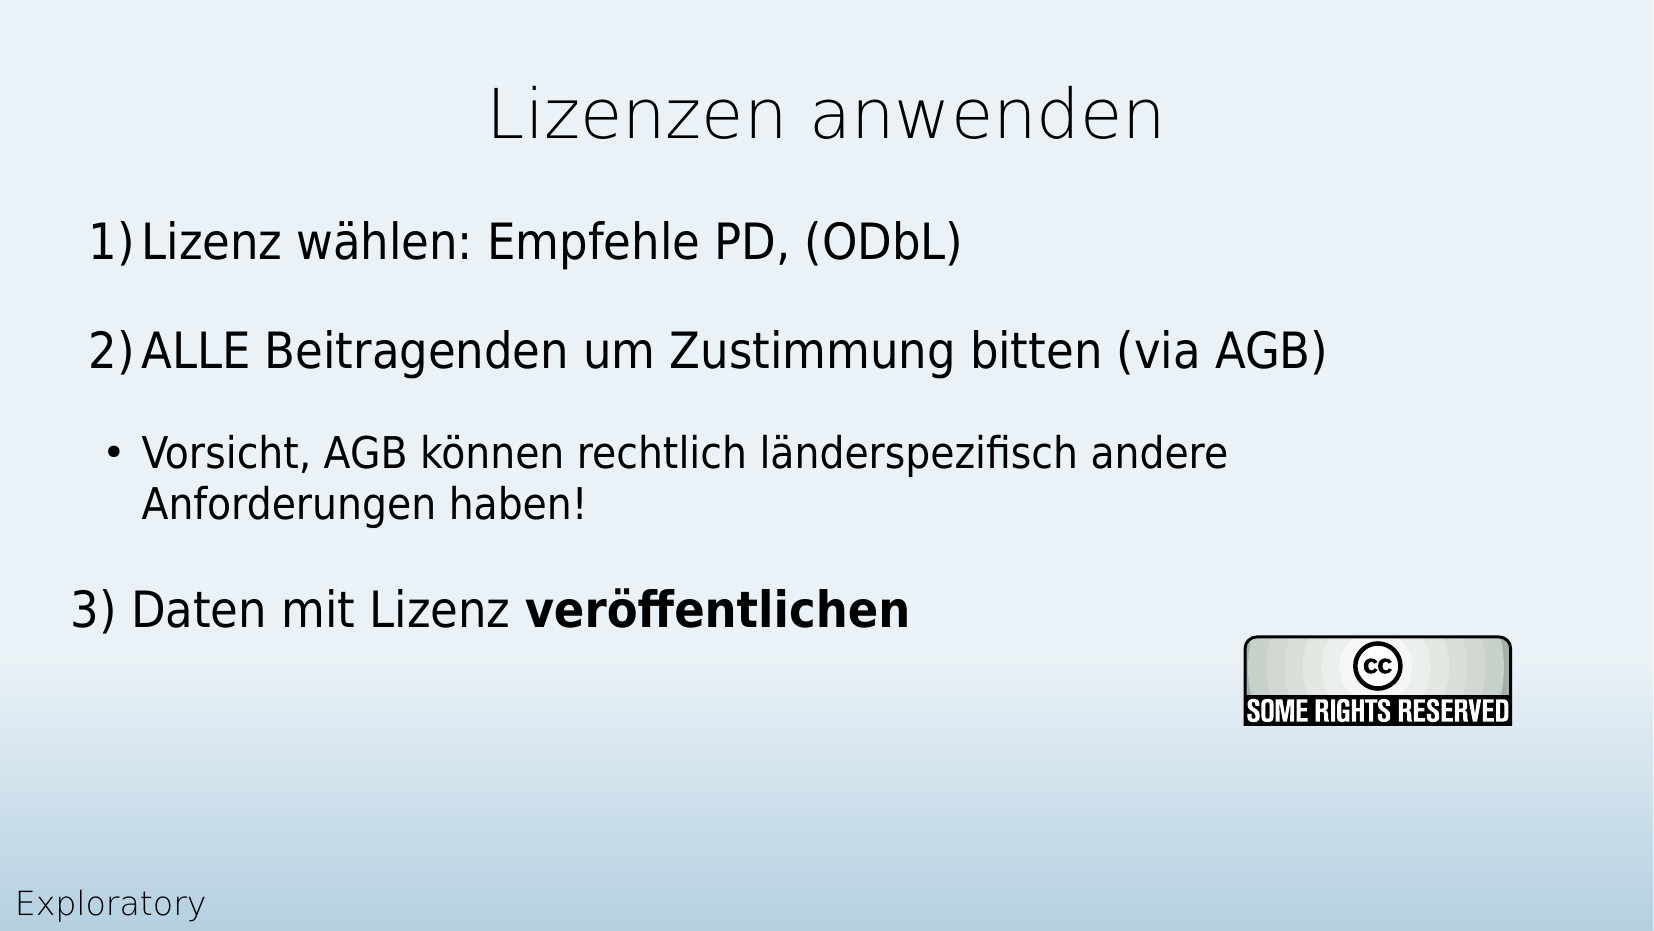

# Lizenzen anwenden
Lizenz wählen: Empfehle PD, (ODbL)
ALLE Beitragenden um Zustimmung bitten (via AGB)
Vorsicht, AGB können rechtlich länderspezifisch andere Anforderungen haben!
 Daten mit Lizenz veröffentlichen